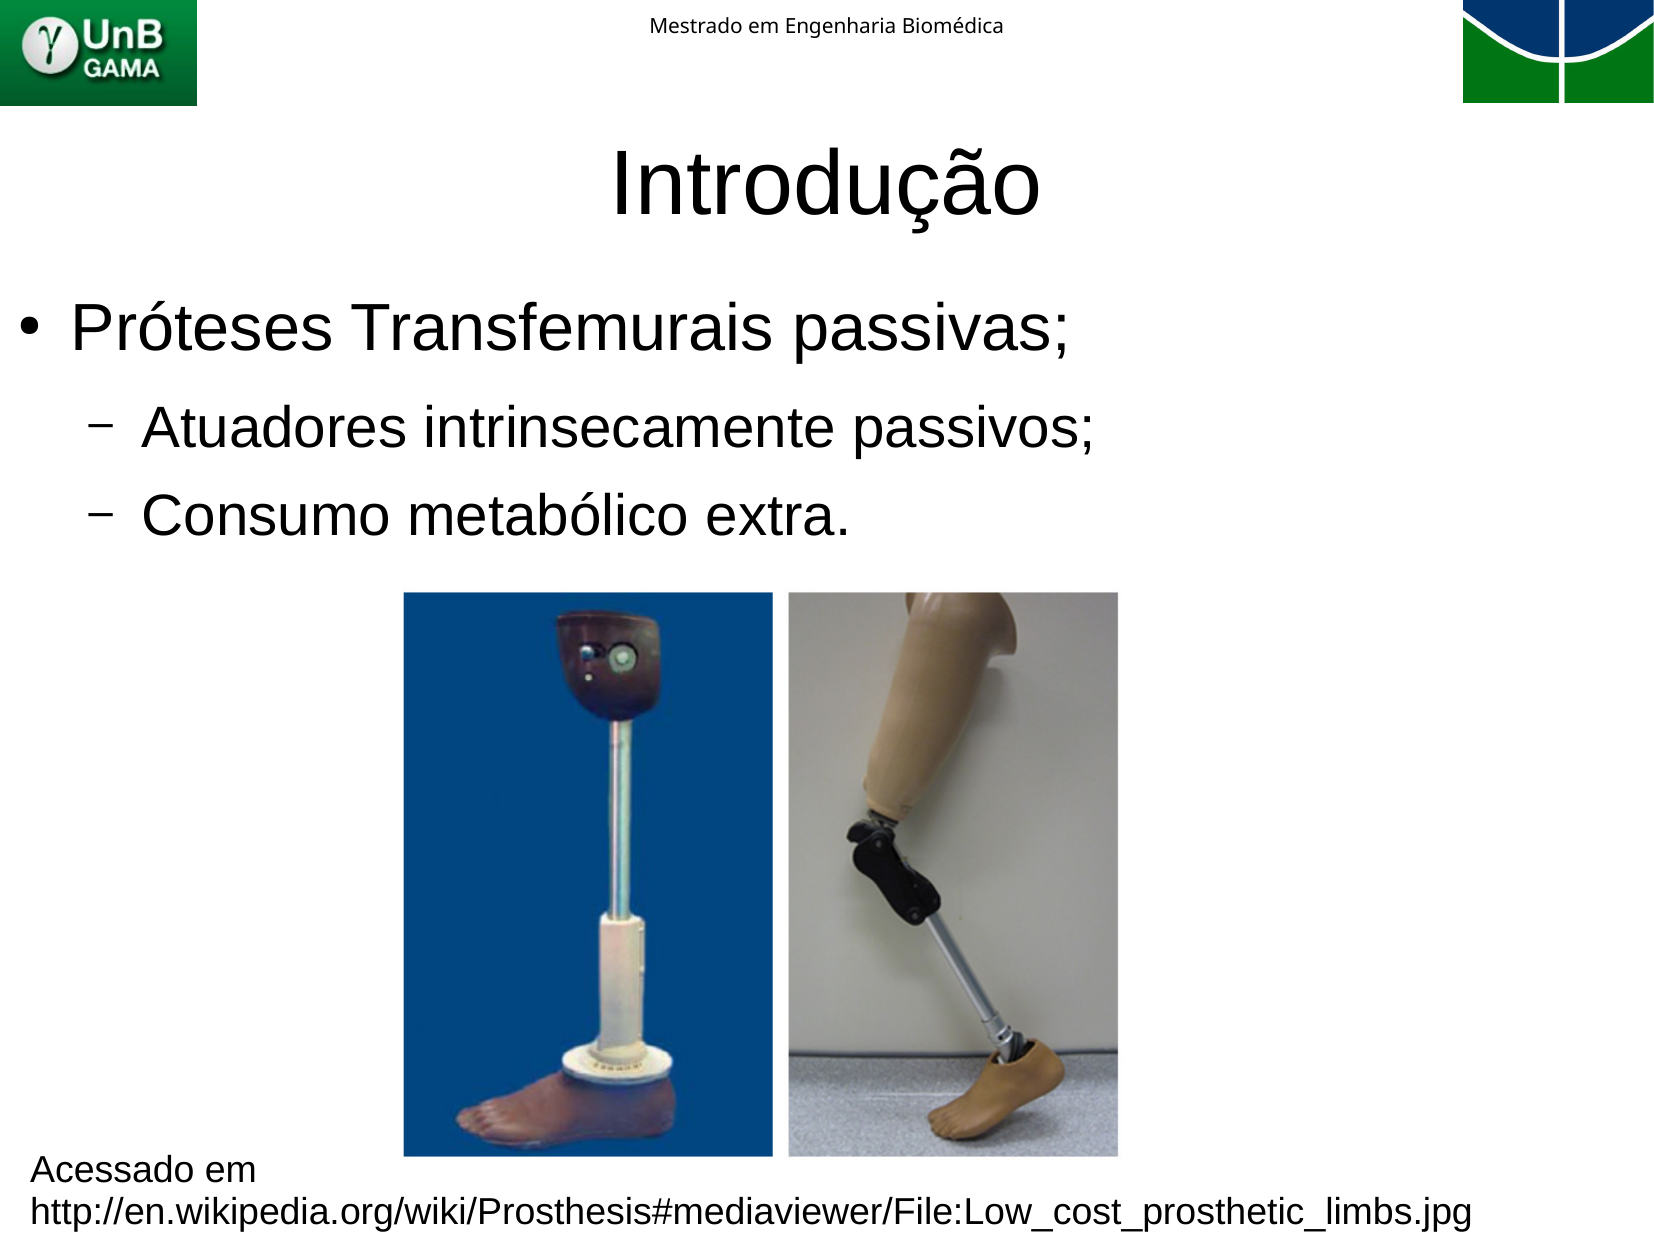

# Introdução
Próteses Transfemurais passivas;
Atuadores intrinsecamente passivos;
Consumo metabólico extra.
Acessado em
http://en.wikipedia.org/wiki/Prosthesis#mediaviewer/File:Low_cost_prosthetic_limbs.jpg